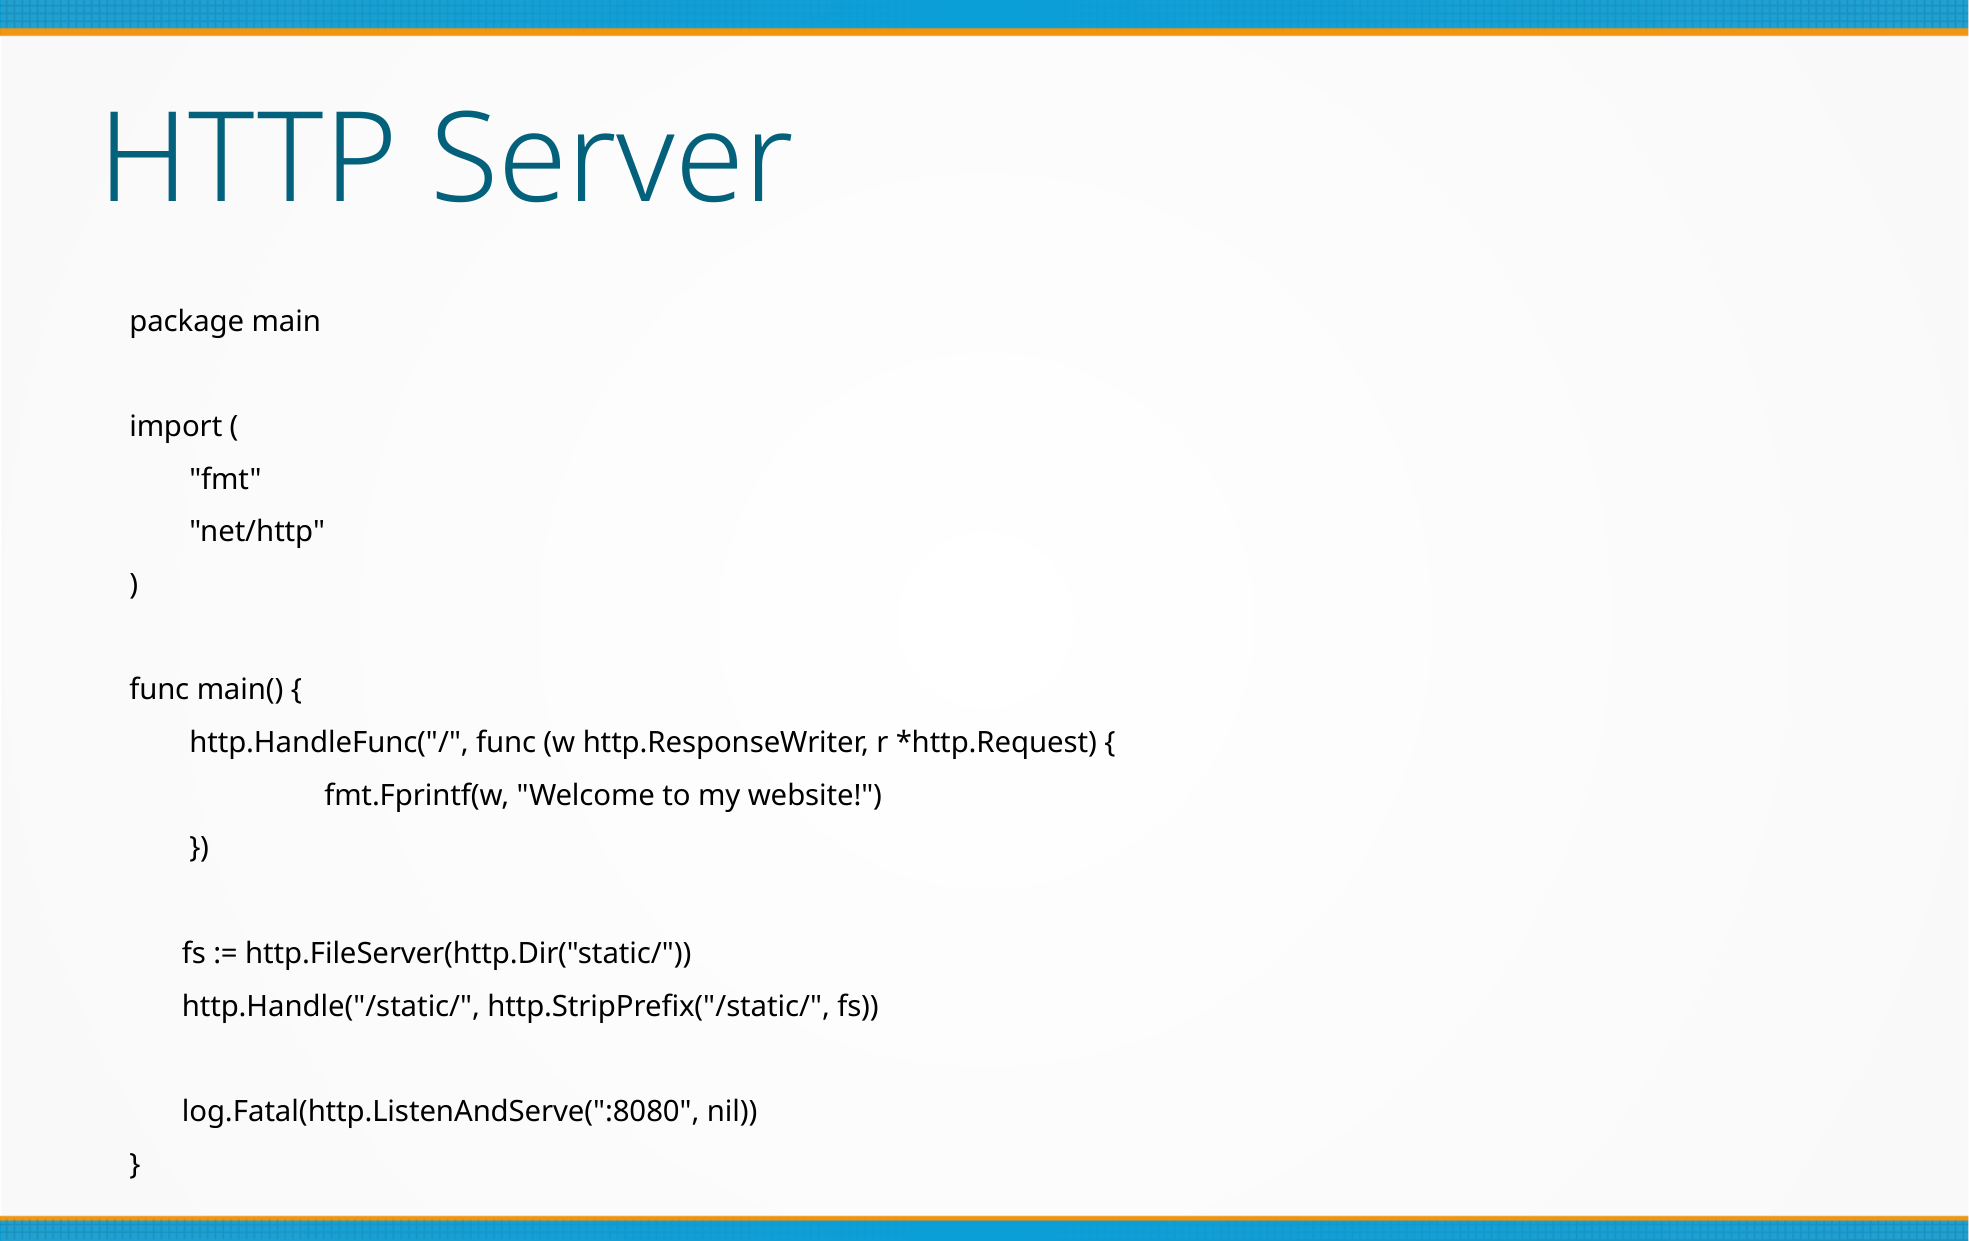

# HTTP Server
package main
import (
 "fmt"
 "net/http"
)
func main() {
 http.HandleFunc("/", func (w http.ResponseWriter, r *http.Request) {
 fmt.Fprintf(w, "Welcome to my website!")
 })
 fs := http.FileServer(http.Dir("static/"))
 http.Handle("/static/", http.StripPrefix("/static/", fs))
 log.Fatal(http.ListenAndServe(":8080", nil))
}